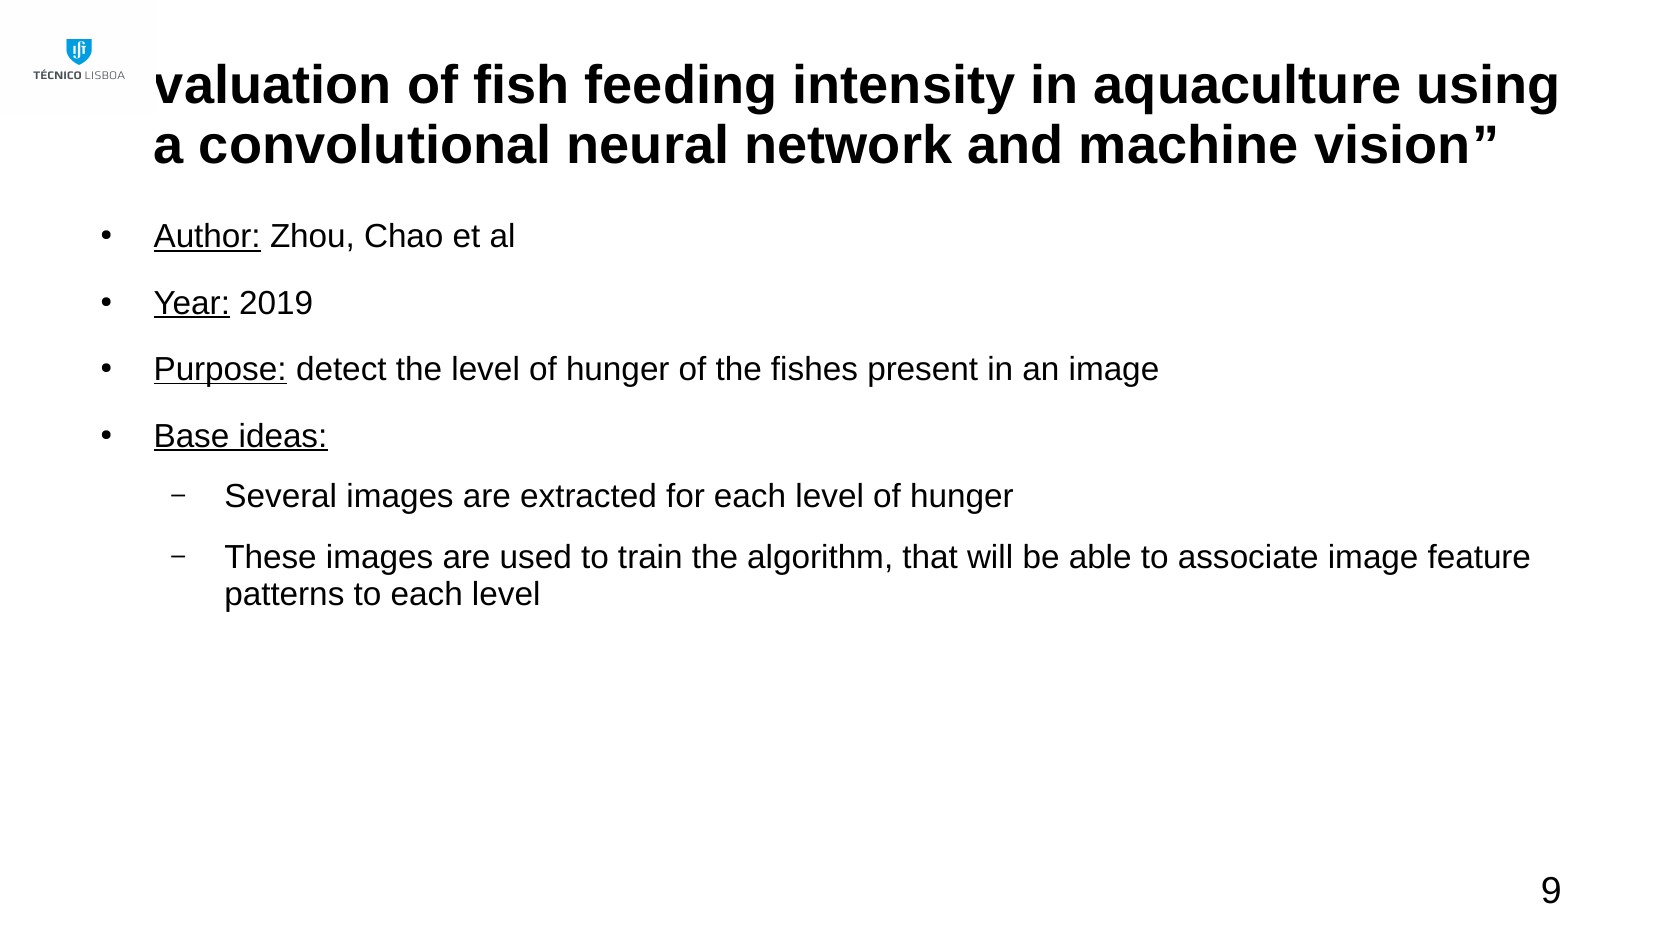

# “Evaluation of fish feeding intensity in aquaculture using a convolutional neural network and machine vision”
Author: Zhou, Chao et al
Year: 2019
Purpose: detect the level of hunger of the fishes present in an image
Base ideas:
Several images are extracted for each level of hunger
These images are used to train the algorithm, that will be able to associate image feature patterns to each level